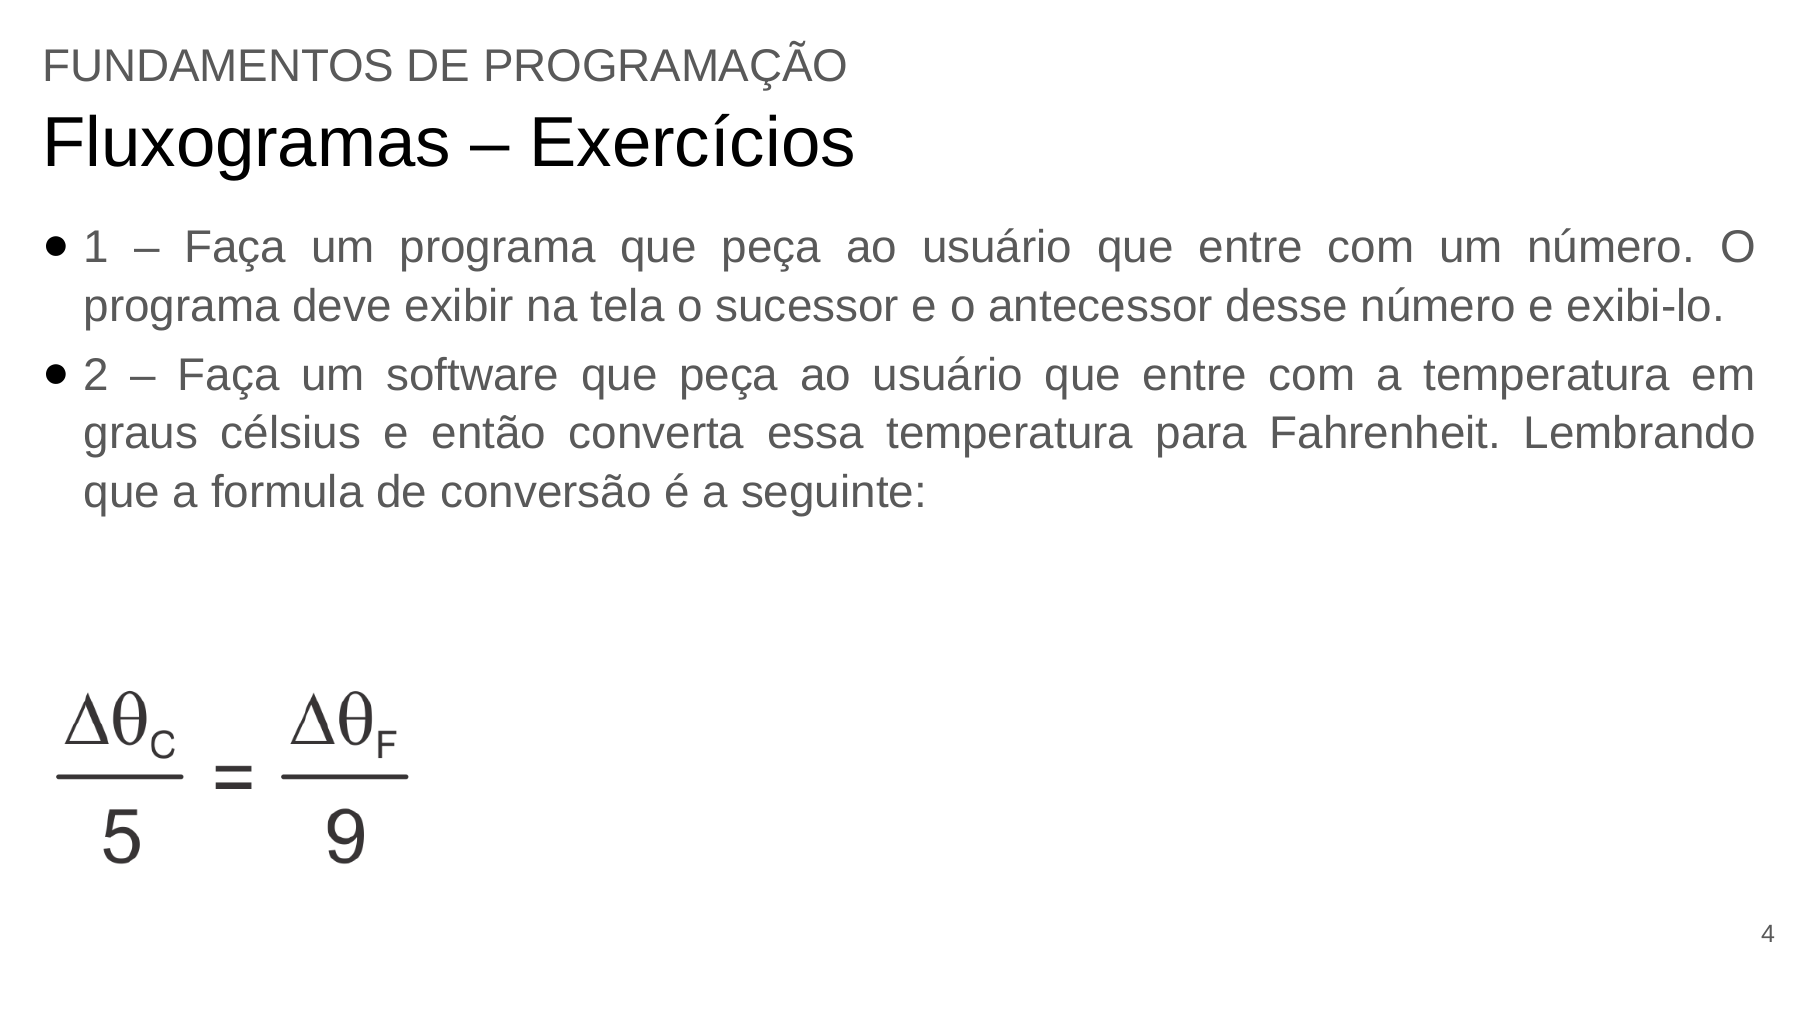

FUNDAMENTOS DE PROGRAMAÇÃO
Fluxogramas – Exercícios
1 – Faça um programa que peça ao usuário que entre com um número. O programa deve exibir na tela o sucessor e o antecessor desse número e exibi-lo.
2 – Faça um software que peça ao usuário que entre com a temperatura em graus célsius e então converta essa temperatura para Fahrenheit. Lembrando que a formula de conversão é a seguinte: